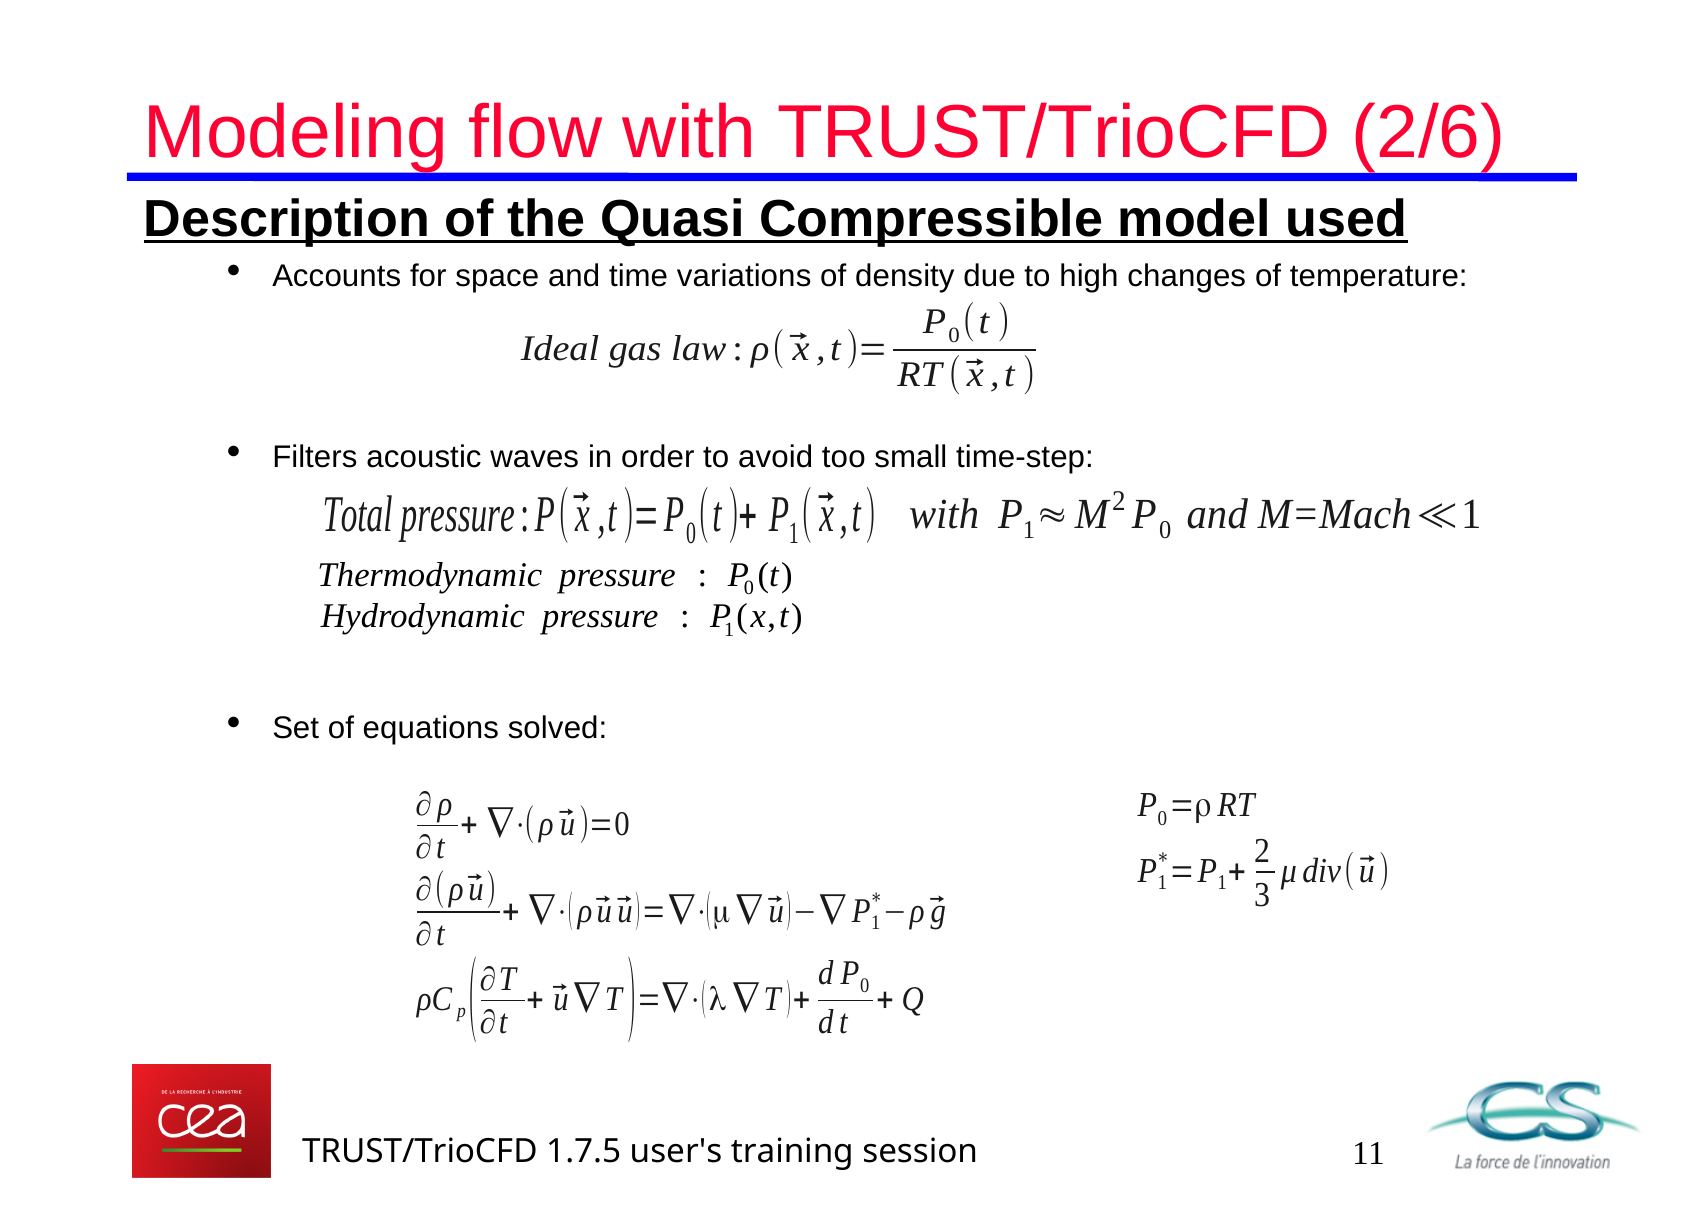

# Modeling flow with TRUST/TrioCFD (2/6)
Description of the Quasi Compressible model used
Accounts for space and time variations of density due to high changes of temperature:
Filters acoustic waves in order to avoid too small time-step:
Set of equations solved:
TRUST/TrioCFD 1.7.5 user's training session
11